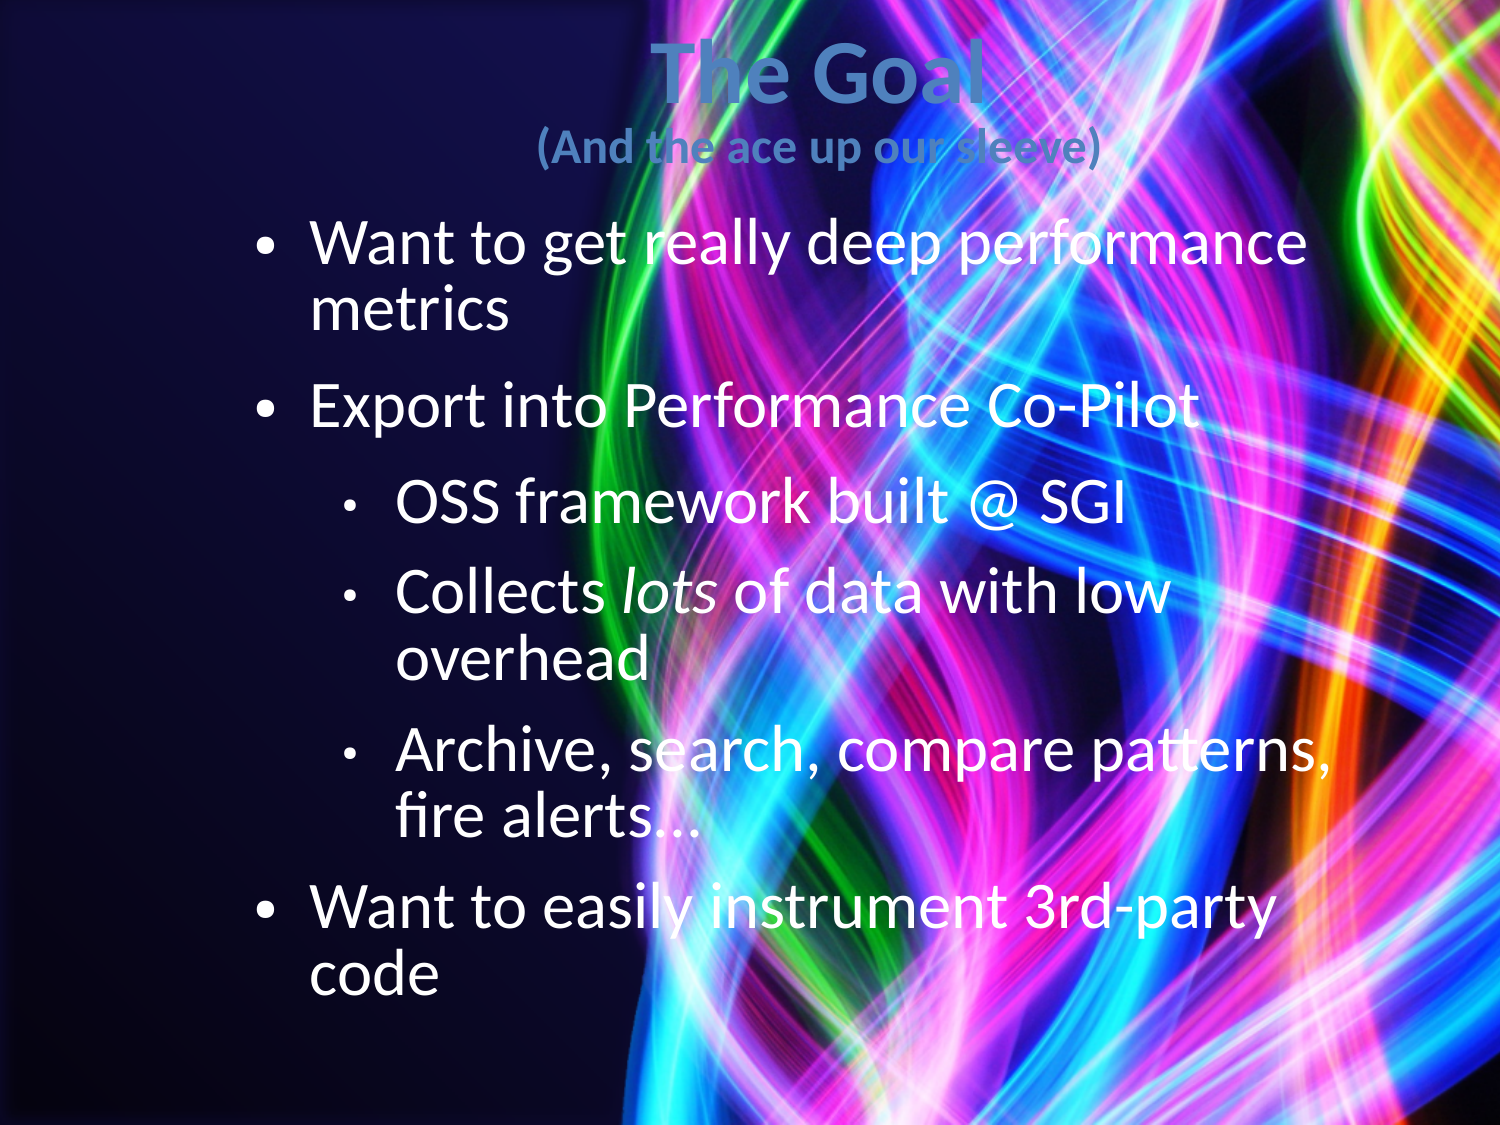

# The Goal (And the ace up our sleeve)
Want to get really deep performance metrics
Export into Performance Co-Pilot
OSS framework built @ SGI
Collects lots of data with low overhead
Archive, search, compare patterns, fire alerts...
Want to easily instrument 3rd-party code